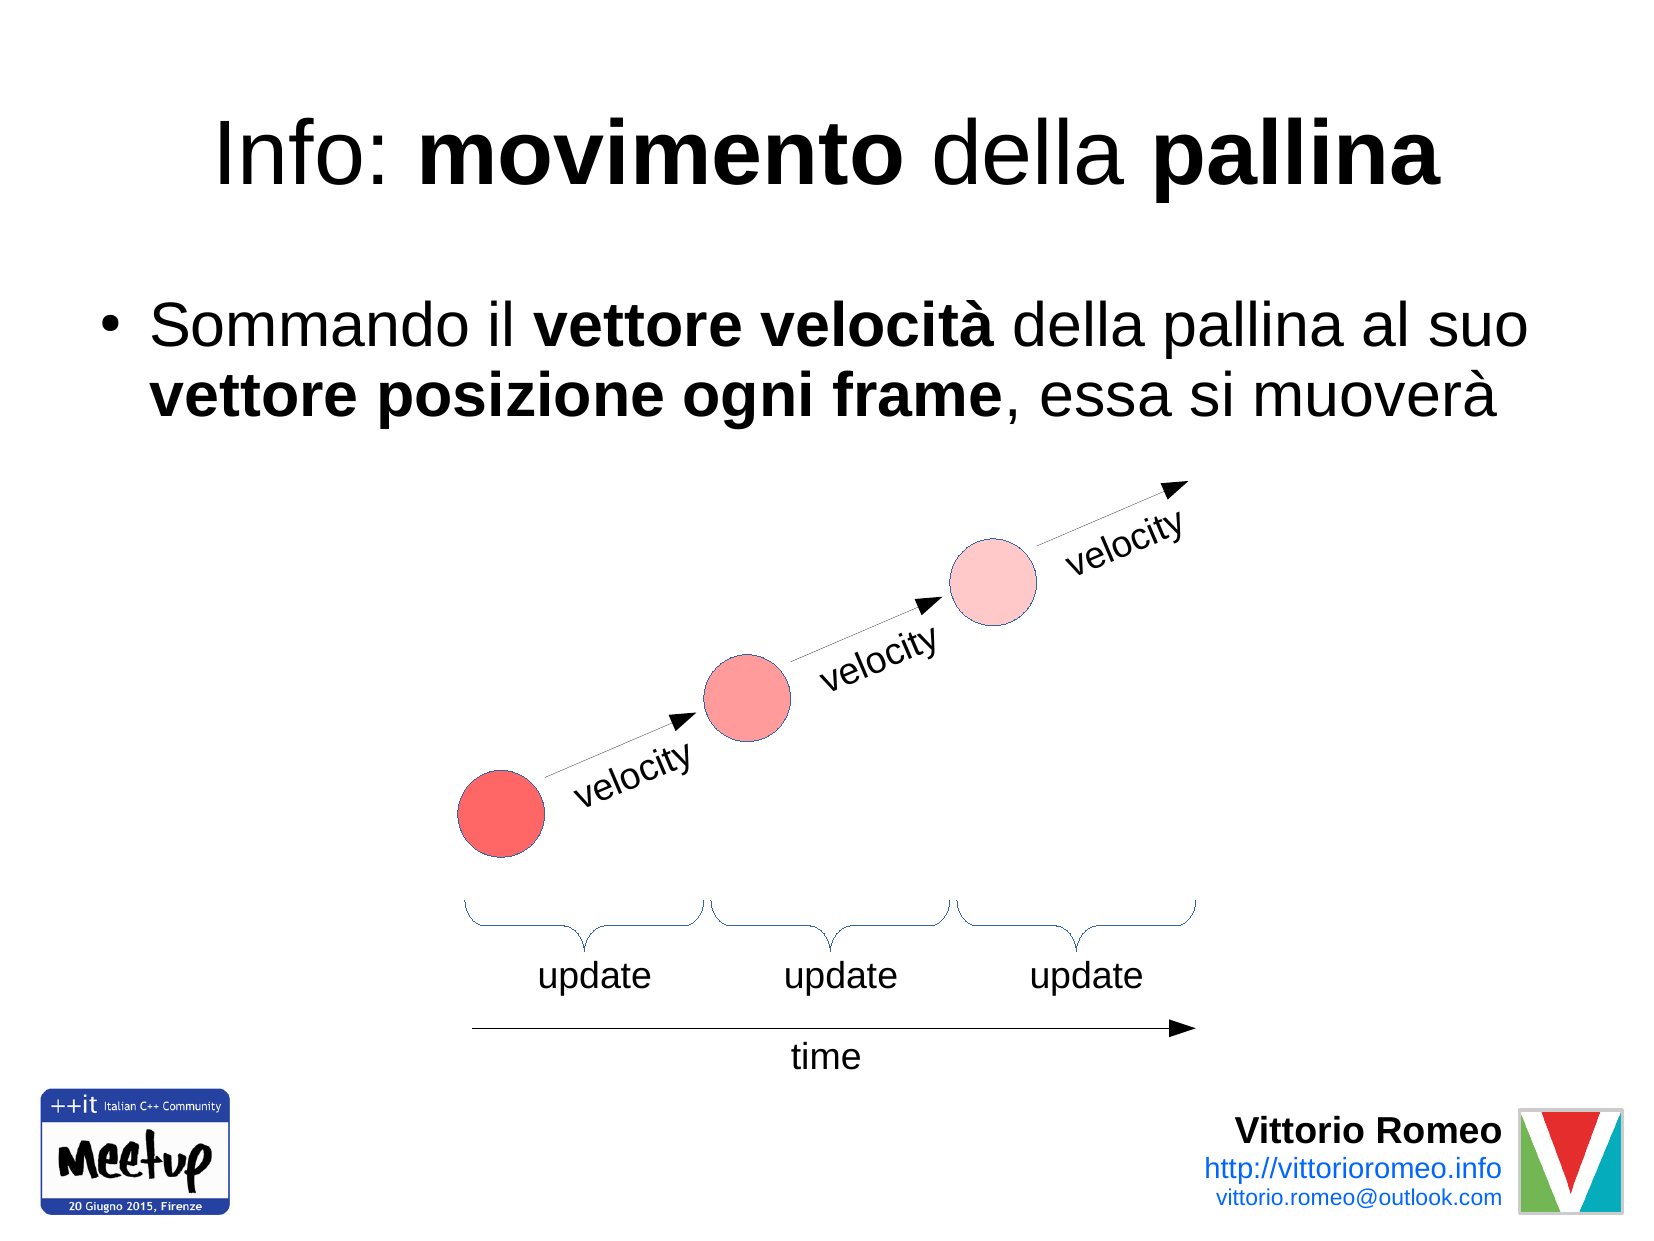

# Info: movimento della pallina
Sommando il vettore velocità della pallina al suo vettore posizione ogni frame, essa si muoverà
velocity
velocity
velocity
update
update
update
time